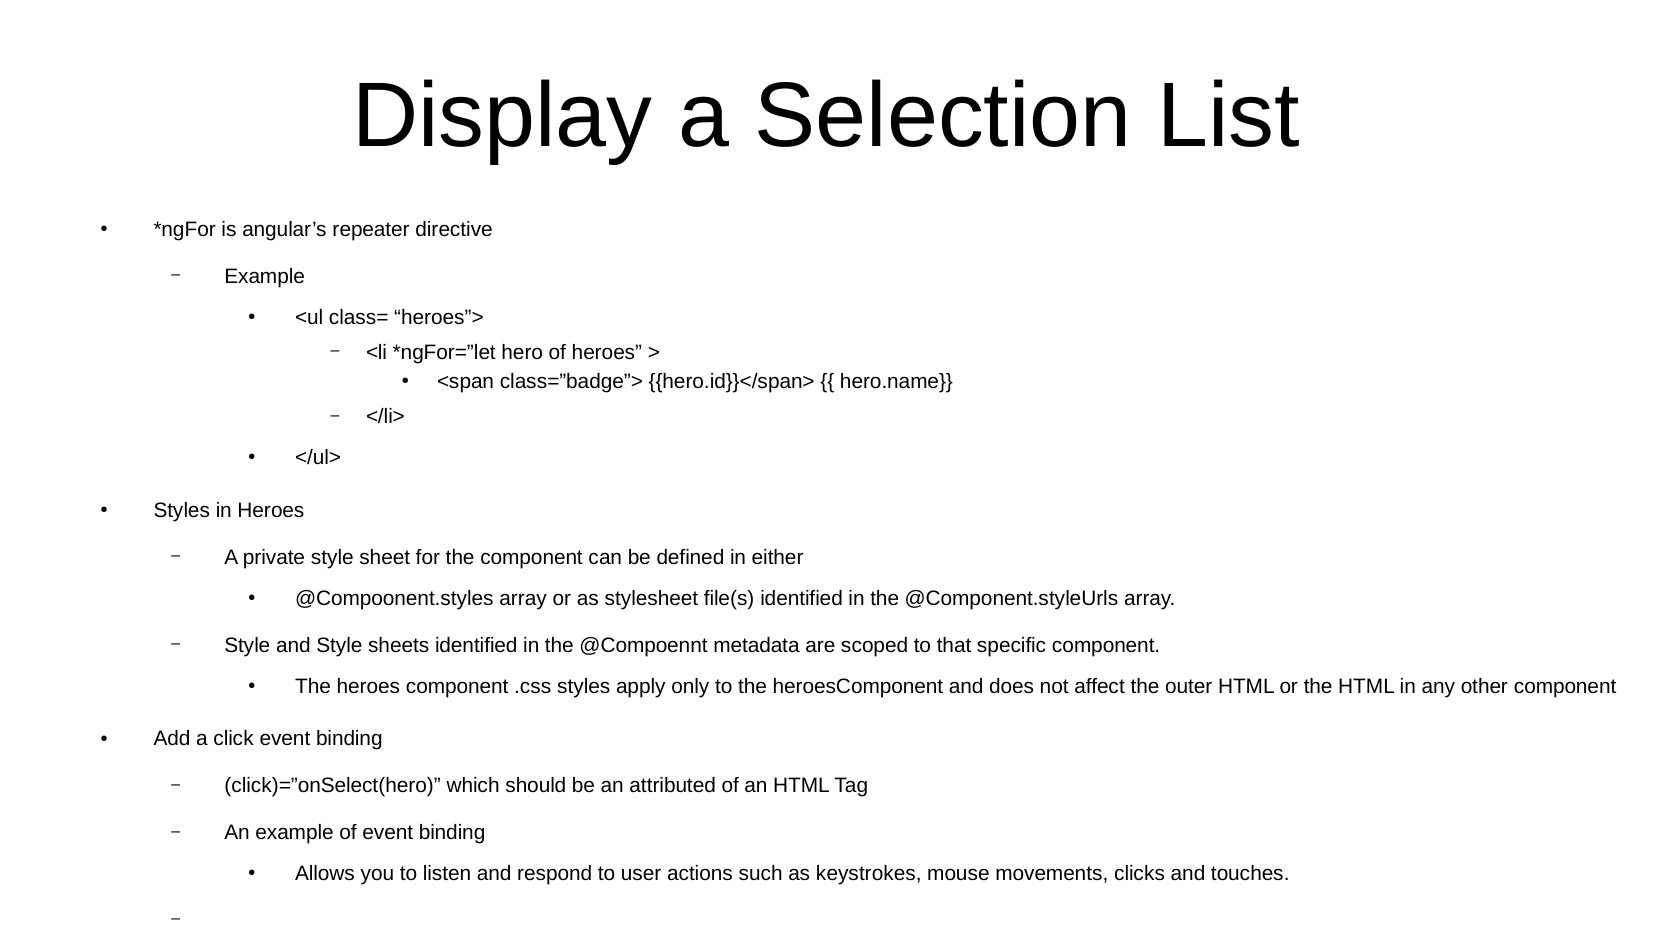

# Display a Selection List
*ngFor is angular’s repeater directive
Example
<ul class= “heroes”>
<li *ngFor=”let hero of heroes” >
<span class=”badge”> {{hero.id}}</span> {{ hero.name}}
</li>
</ul>
Styles in Heroes
A private style sheet for the component can be defined in either
@Compoonent.styles array or as stylesheet file(s) identified in the @Component.styleUrls array.
Style and Style sheets identified in the @Compoennt metadata are scoped to that specific component.
The heroes component .css styles apply only to the heroesComponent and does not affect the outer HTML or the HTML in any other component
Add a click event binding
(click)=”onSelect(hero)” which should be an attributed of an HTML Tag
An example of event binding
Allows you to listen and respond to user actions such as keystrokes, mouse movements, clicks and touches.